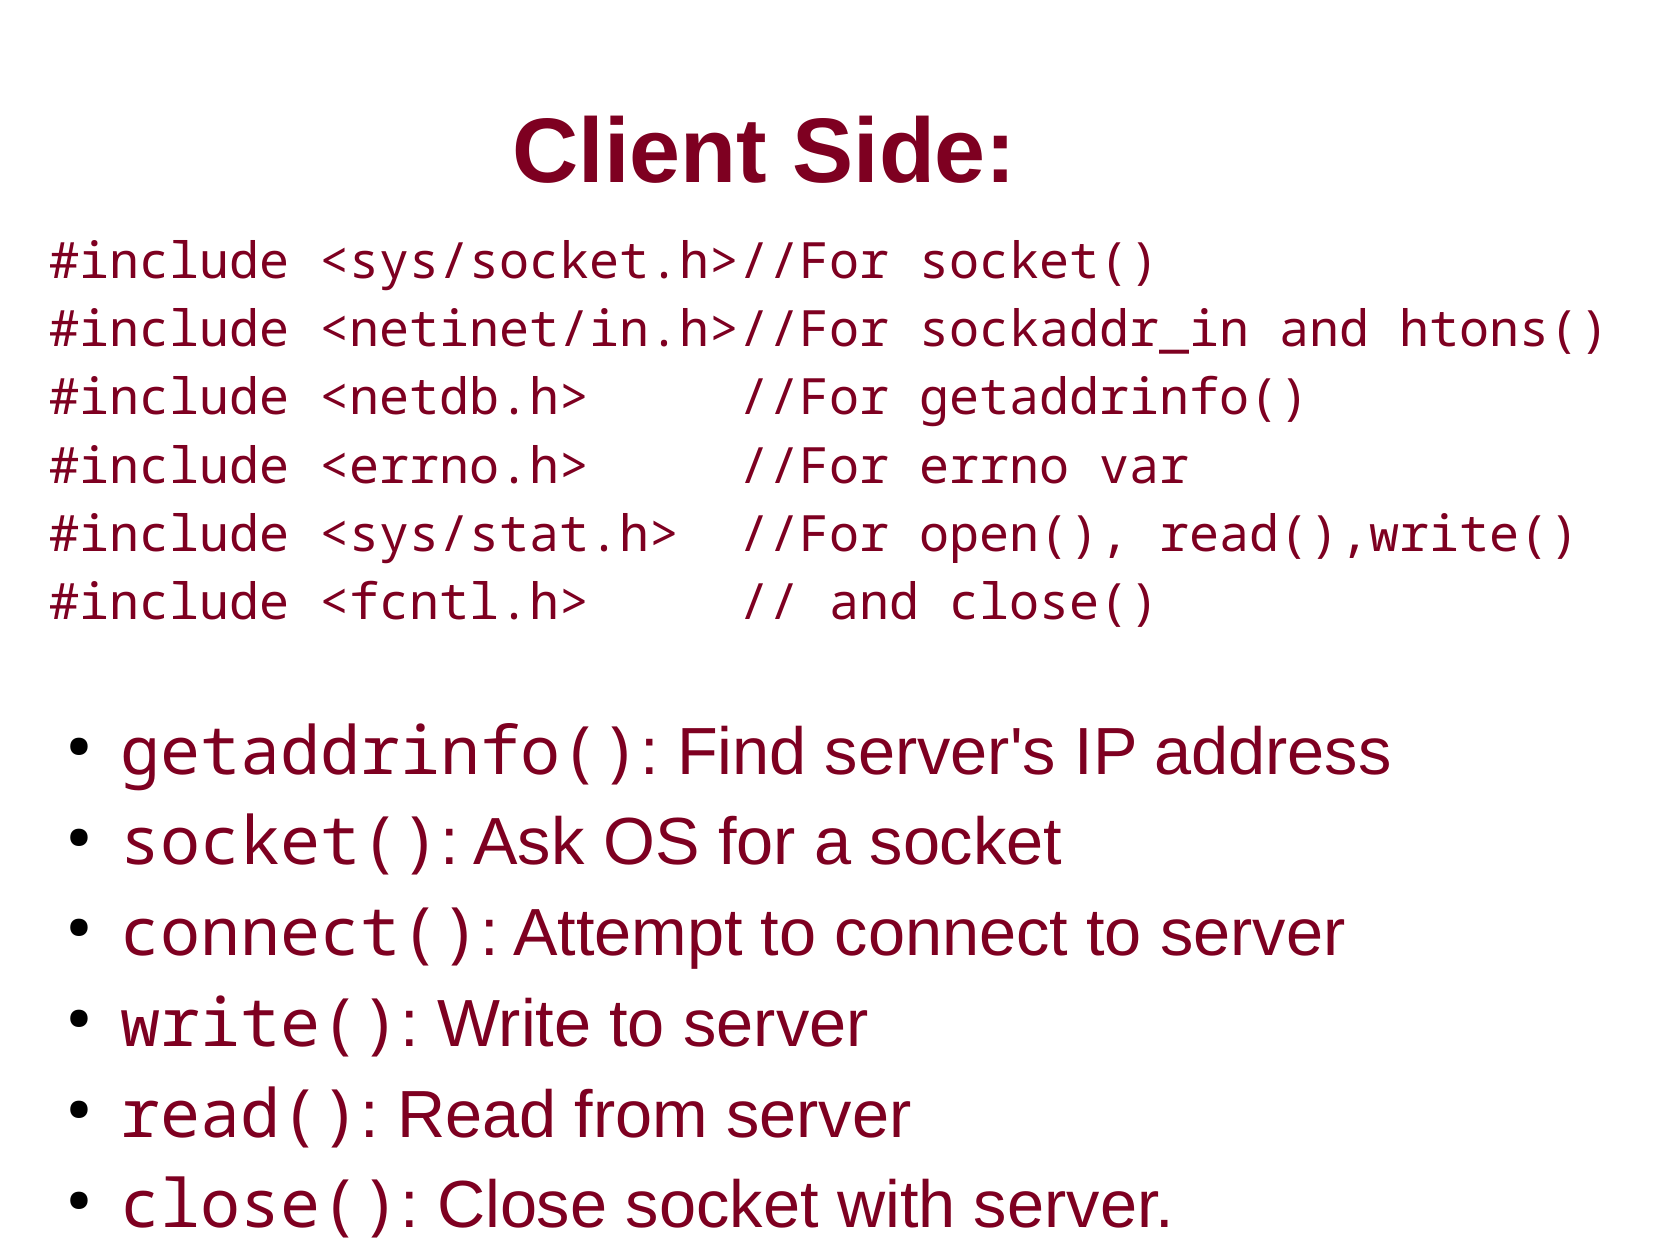

# Client Side:
#include <sys/socket.h>//For socket()
#include <netinet/in.h>//For sockaddr_in and htons()
#include <netdb.h> //For getaddrinfo()
#include <errno.h> //For errno var
#include <sys/stat.h> //For open(), read(),write()
#include <fcntl.h> // and close()
getaddrinfo(): Find server's IP address
socket(): Ask OS for a socket
connect(): Attempt to connect to server
write(): Write to server
read(): Read from server
close(): Close socket with server.